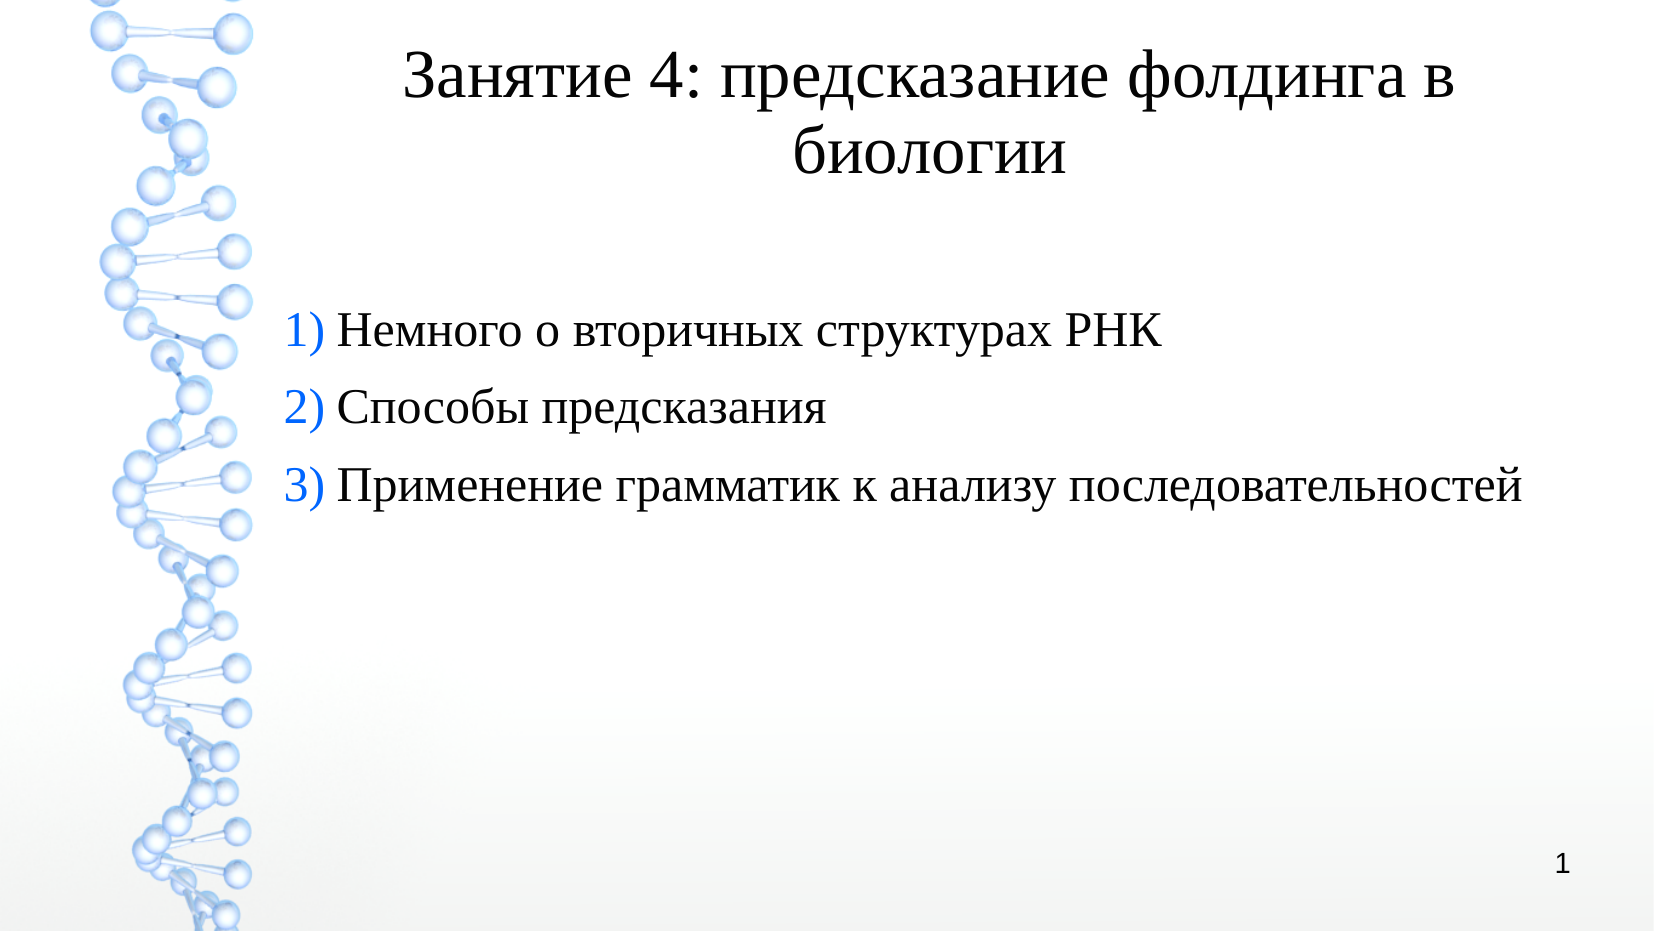

# Занятие 4: предсказание фолдинга в биологии
Немного о вторичных структурах РНК
Способы предсказания
Применение грамматик к анализу последовательностей
1